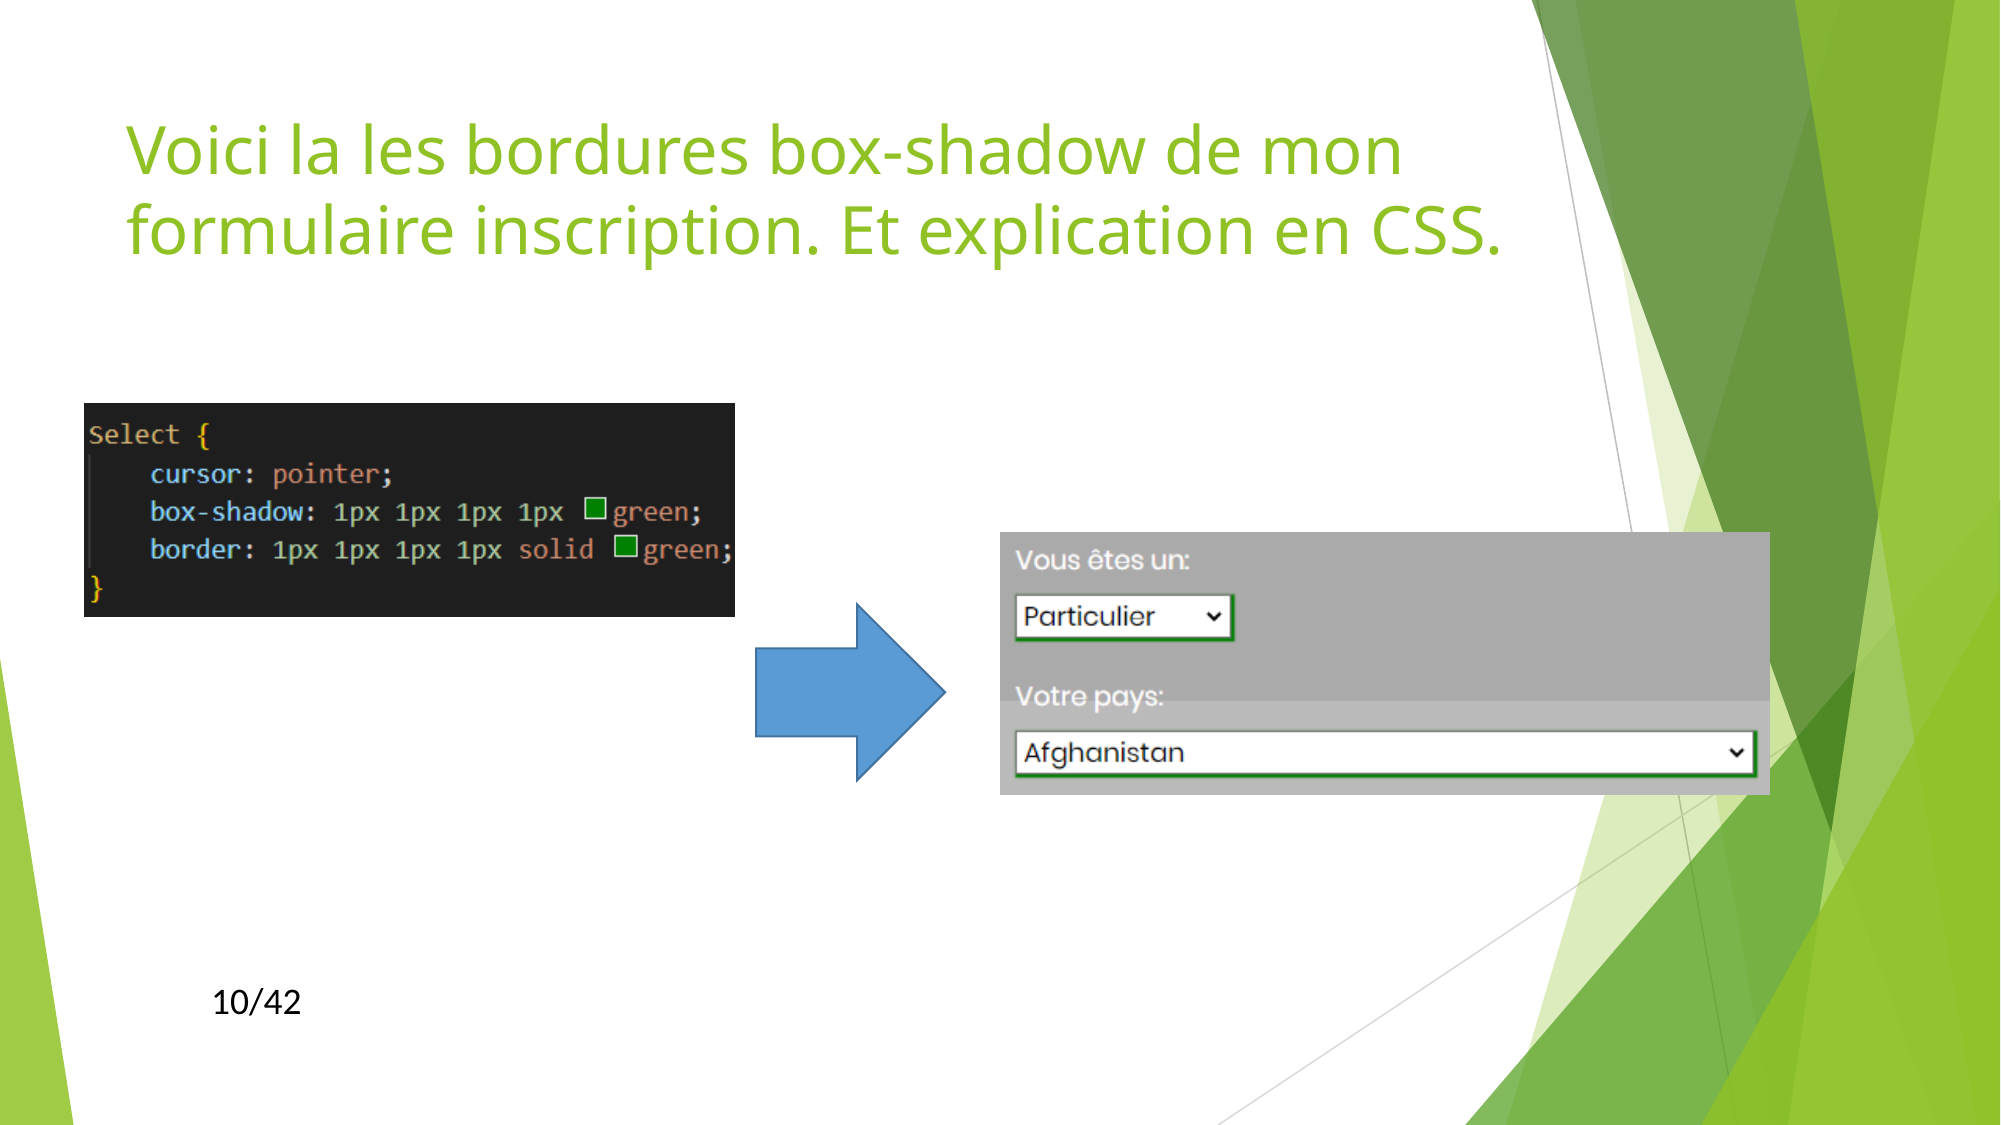

# Voici la les bordures box-shadow de mon formulaire inscription. Et explication en CSS.
10/42